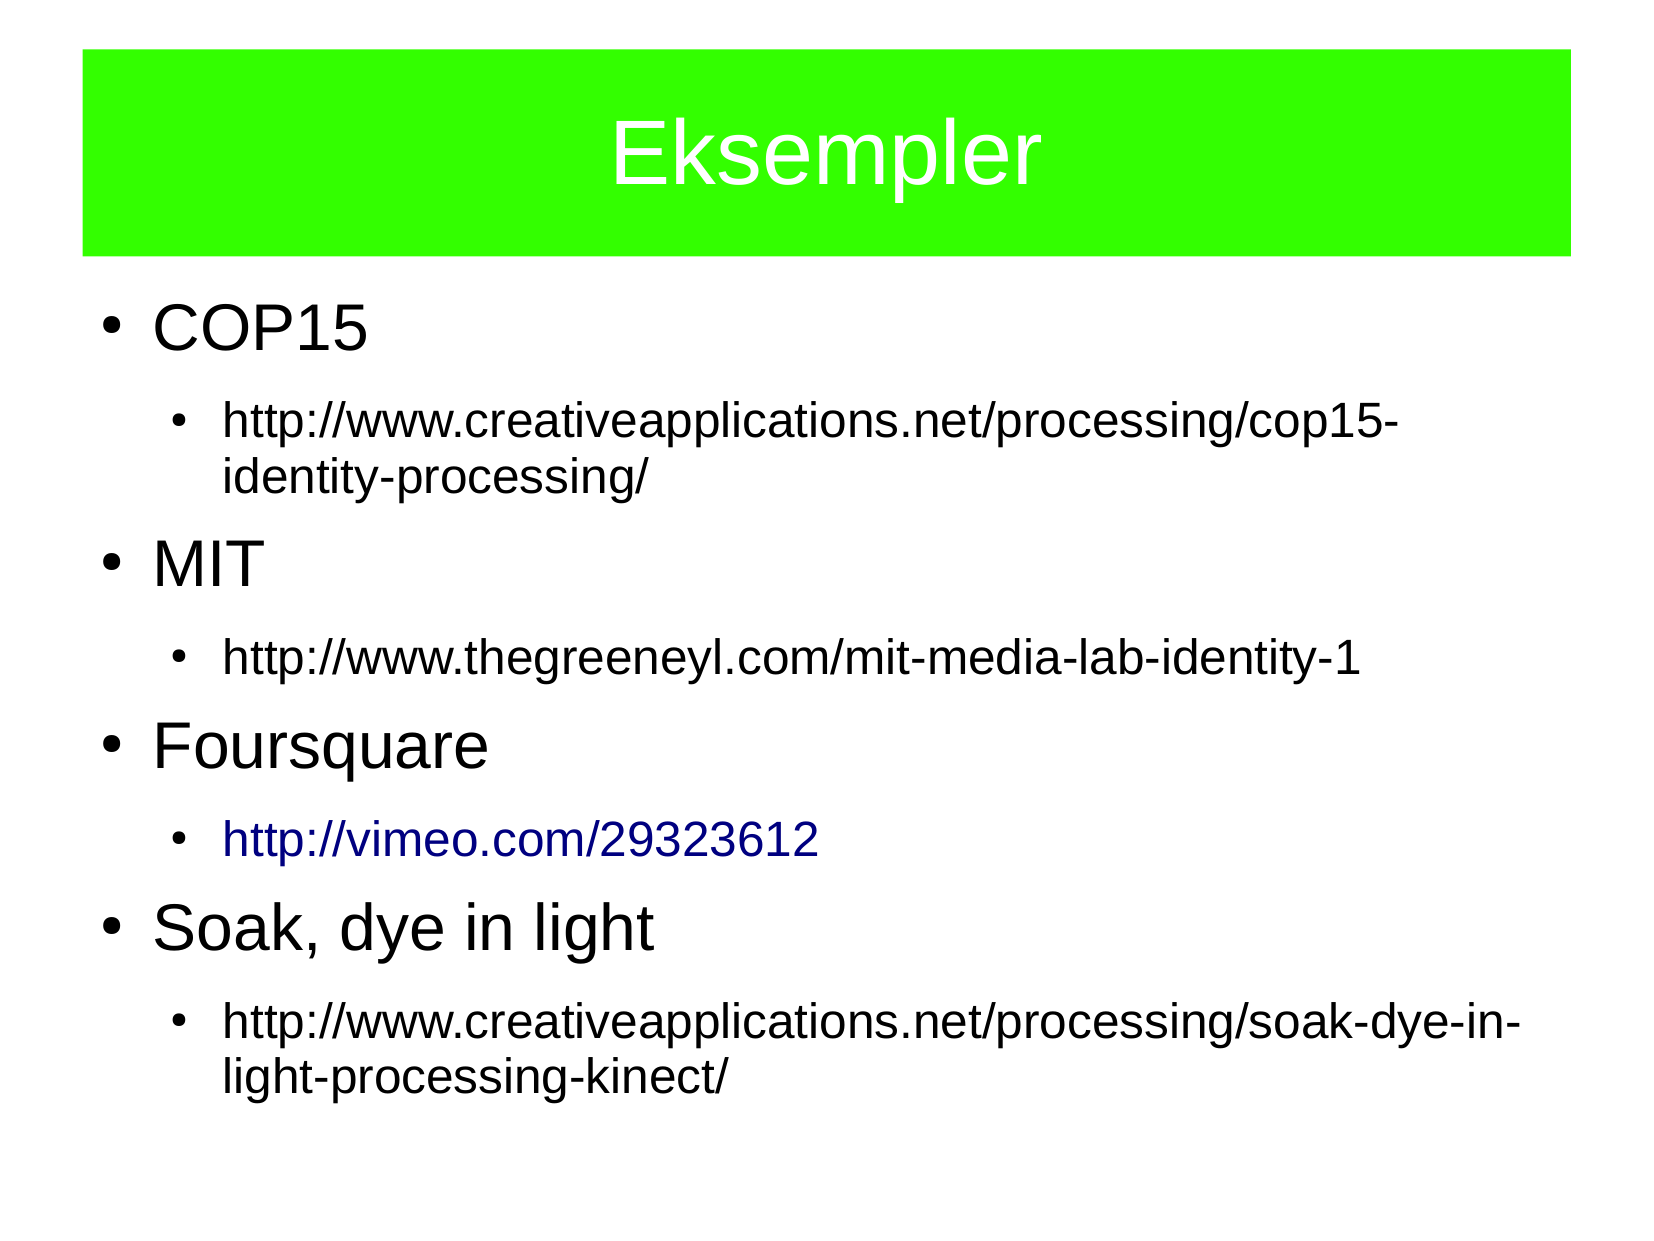

# Eksempler
COP15
http://www.creativeapplications.net/processing/cop15-identity-processing/
MIT
http://www.thegreeneyl.com/mit-media-lab-identity-1
Foursquare
http://vimeo.com/29323612
Soak, dye in light
http://www.creativeapplications.net/processing/soak-dye-in-light-processing-kinect/